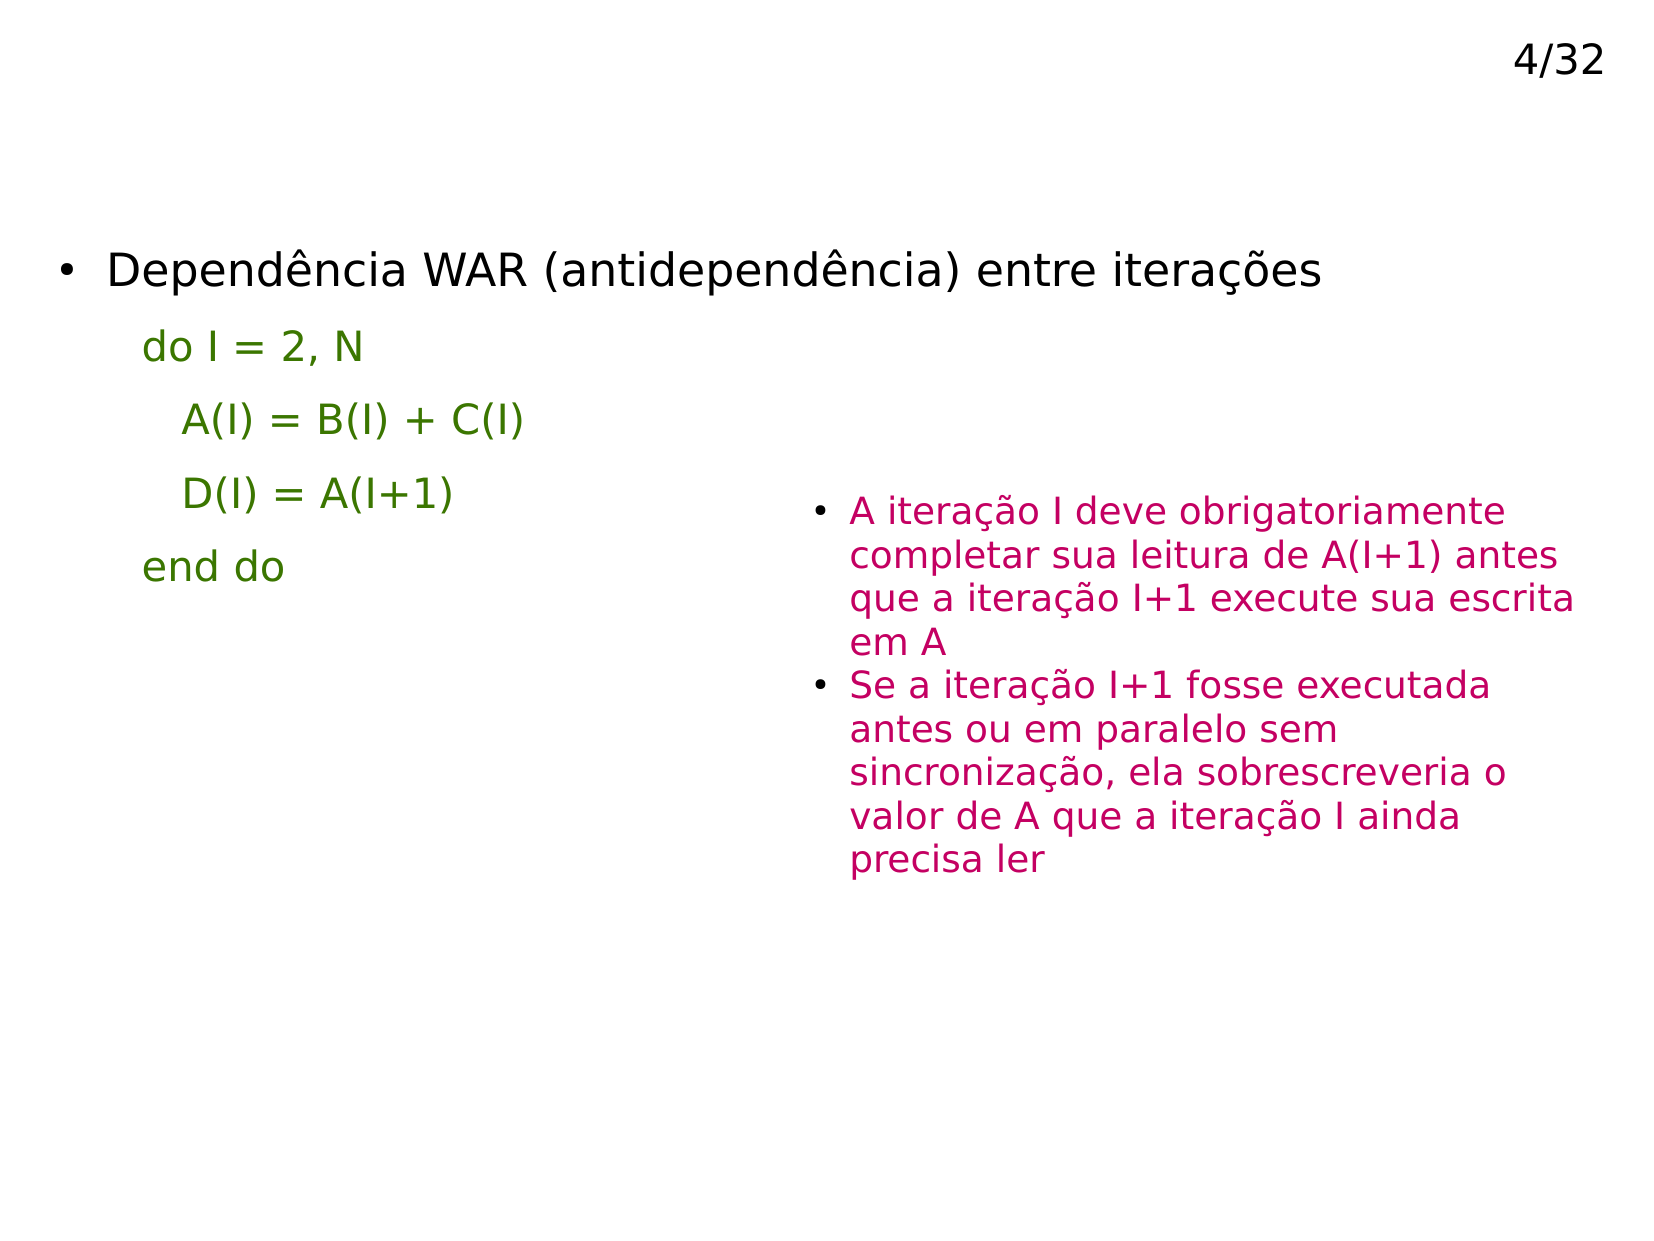

#
4
Dependência WAR (antidependência) entre iterações
do I = 2, N
 A(I) = B(I) + C(I)
 D(I) = A(I+1)
end do
A iteração I deve obrigatoriamente completar sua leitura de A(I+1) antes que a iteração I+1 execute sua escrita em A
Se a iteração I+1 fosse executada antes ou em paralelo sem sincronização, ela sobrescreveria o valor de A que a iteração I ainda precisa ler